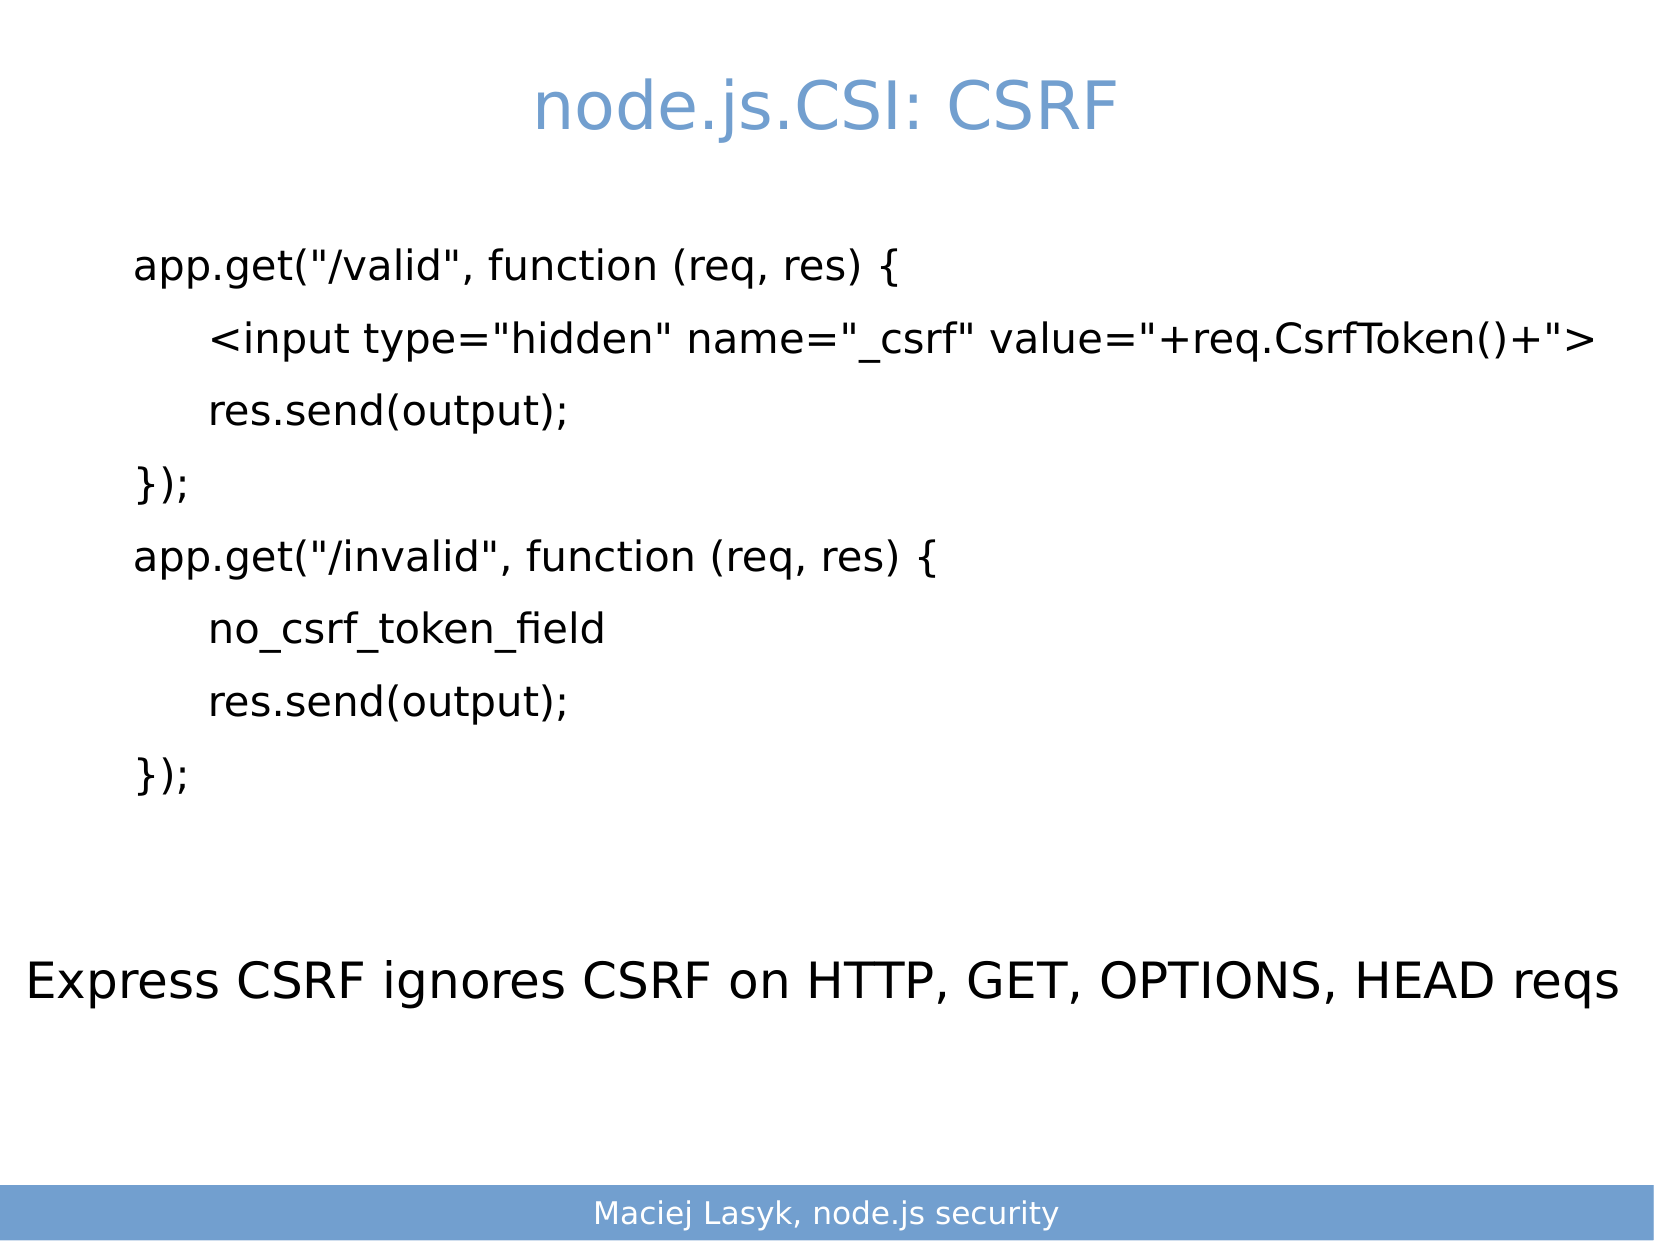

node.js.CSI: CSRF
app.get("/valid", function (req, res) {
	<input type="hidden" name="_csrf" value="+req.CsrfToken()+">
	res.send(output);
});
app.get("/invalid", function (req, res) {
	no_csrf_token_field
	res.send(output);
});
Express CSRF ignores CSRF on HTTP, GET, OPTIONS, HEAD reqs
 3/25
 1/25
Maciej Lasyk, Ganglia & Nagios
Maciej Lasyk, node.js security
Maciej Lasyk, node.js security